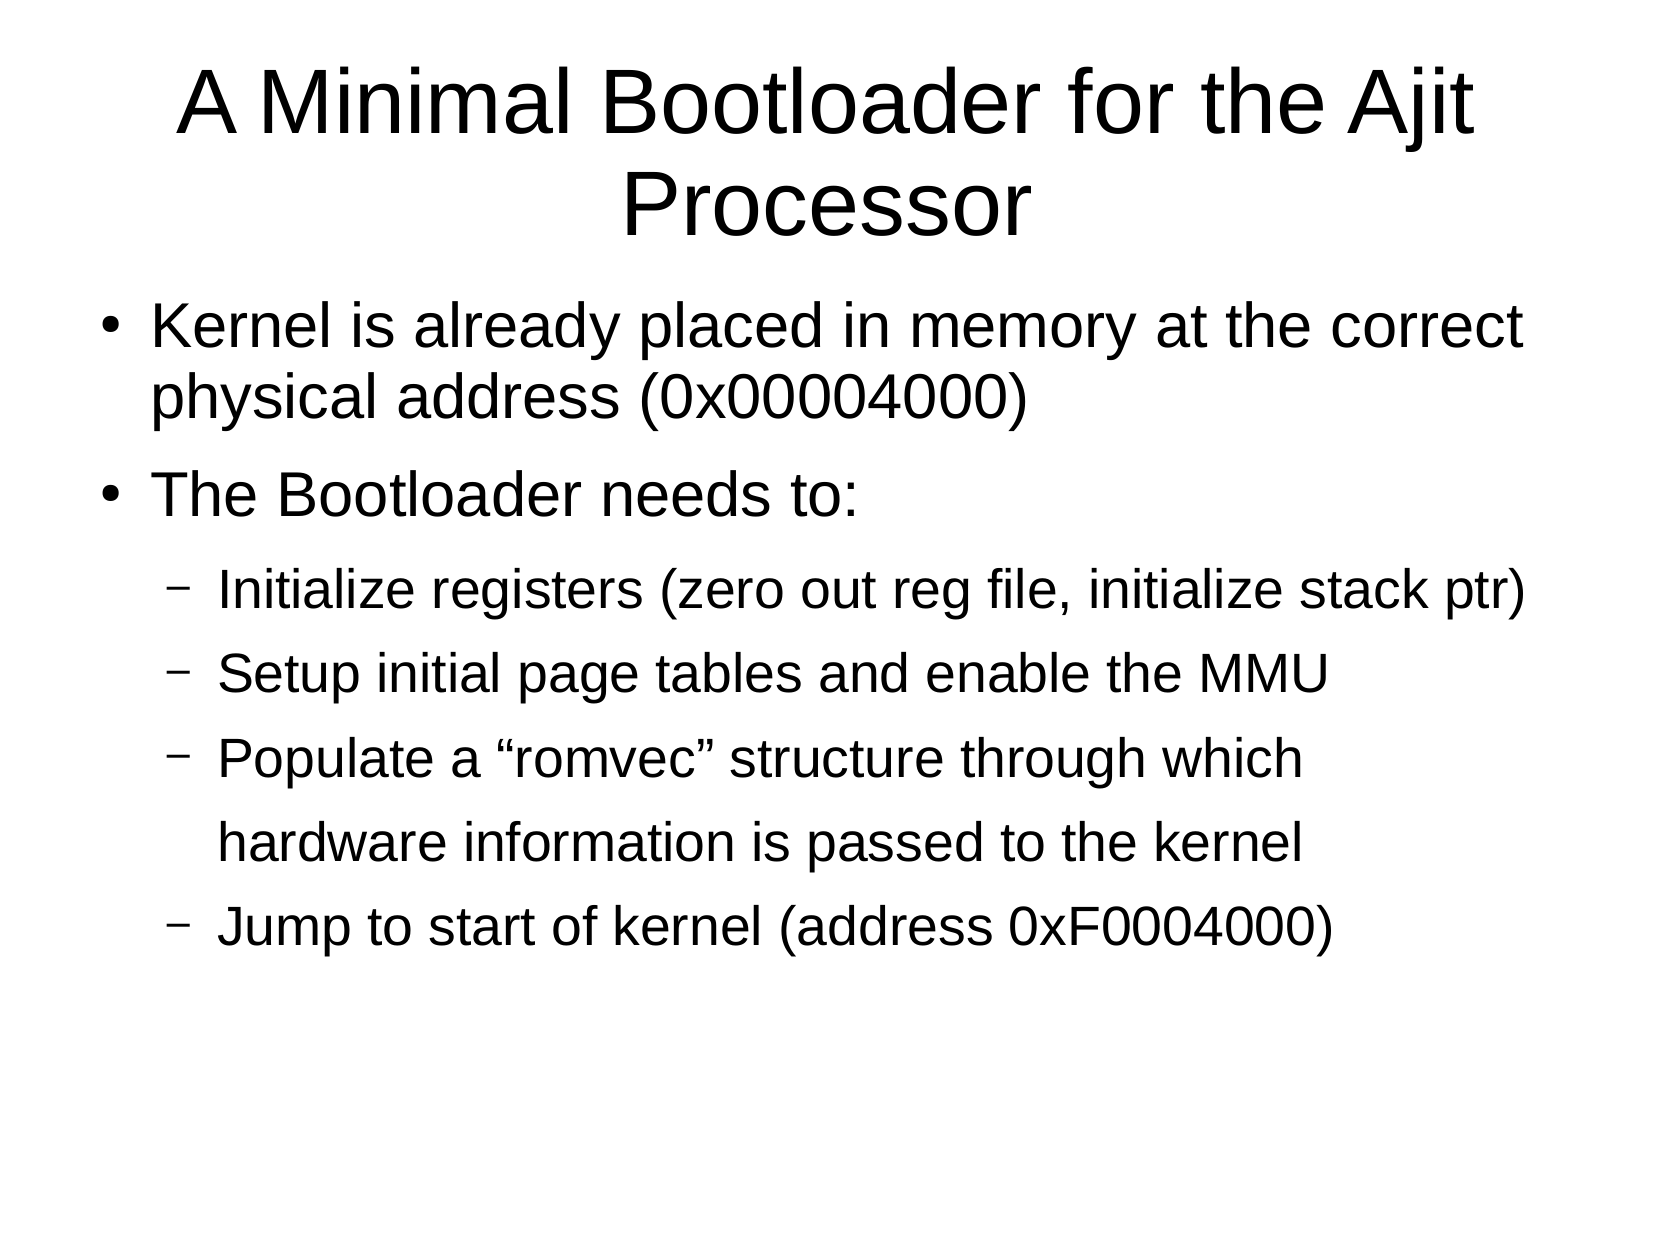

# A Minimal Bootloader for the Ajit Processor
Kernel is already placed in memory at the correct physical address (0x00004000)
The Bootloader needs to:
Initialize registers (zero out reg file, initialize stack ptr)
Setup initial page tables and enable the MMU
Populate a “romvec” structure through which
hardware information is passed to the kernel
Jump to start of kernel (address 0xF0004000)